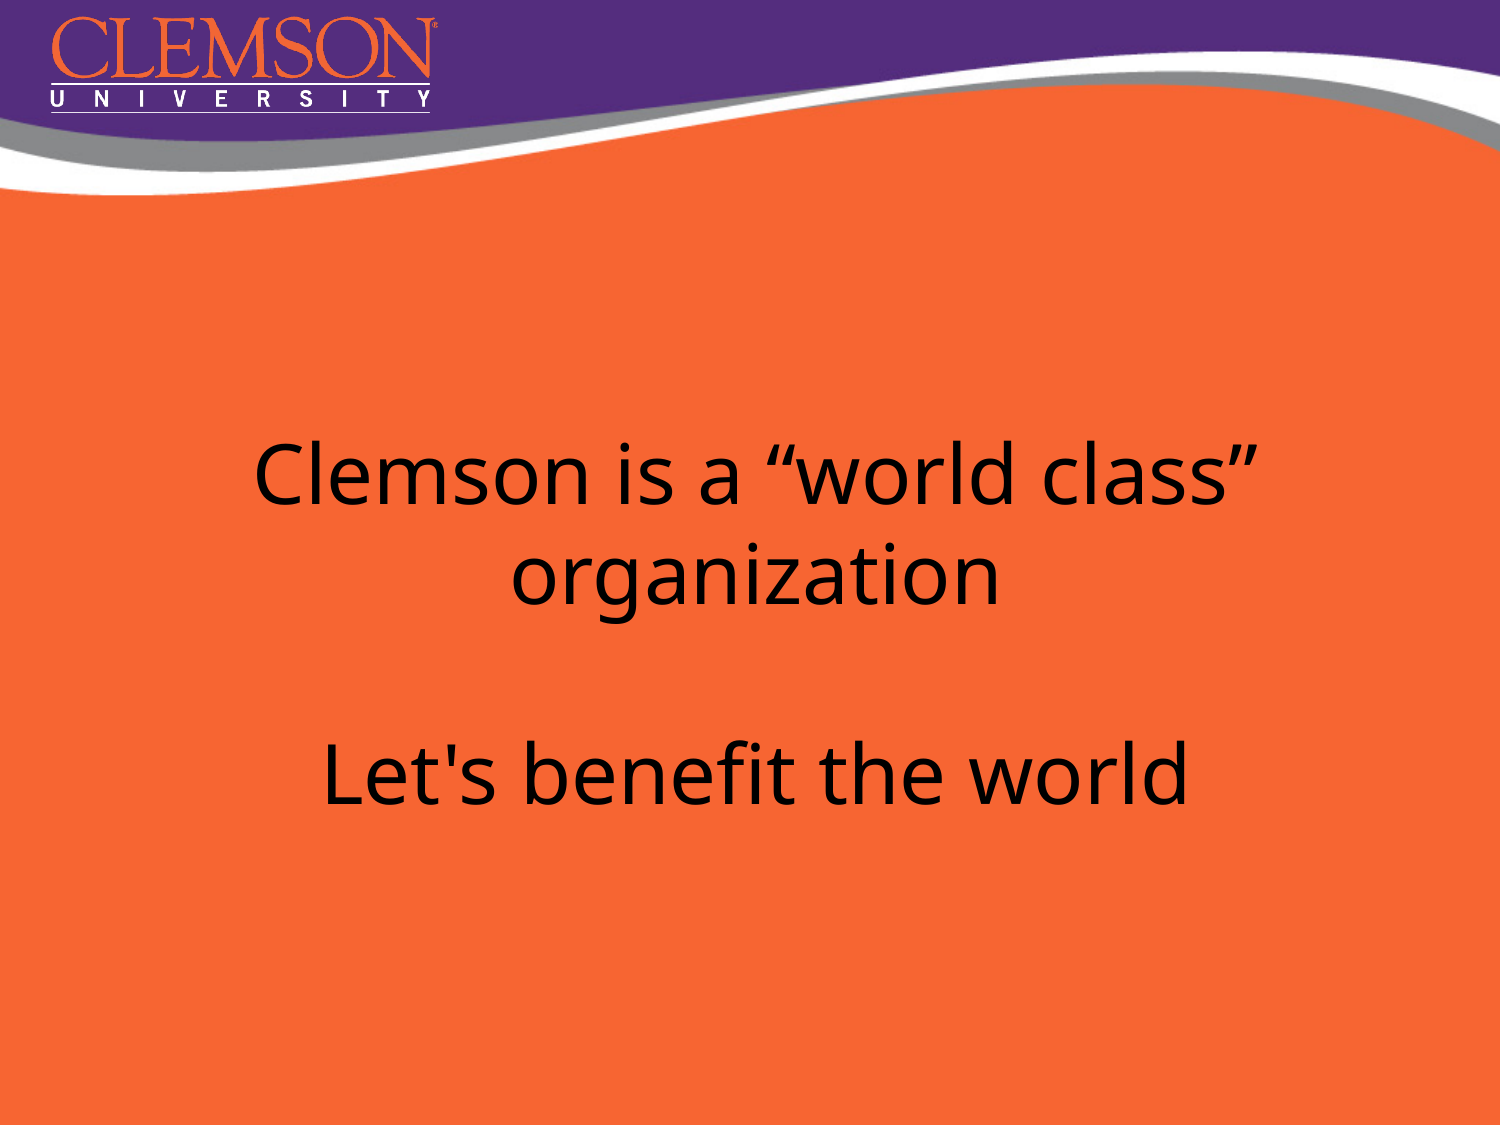

Clemson is a “world class” organization
Let's benefit the world